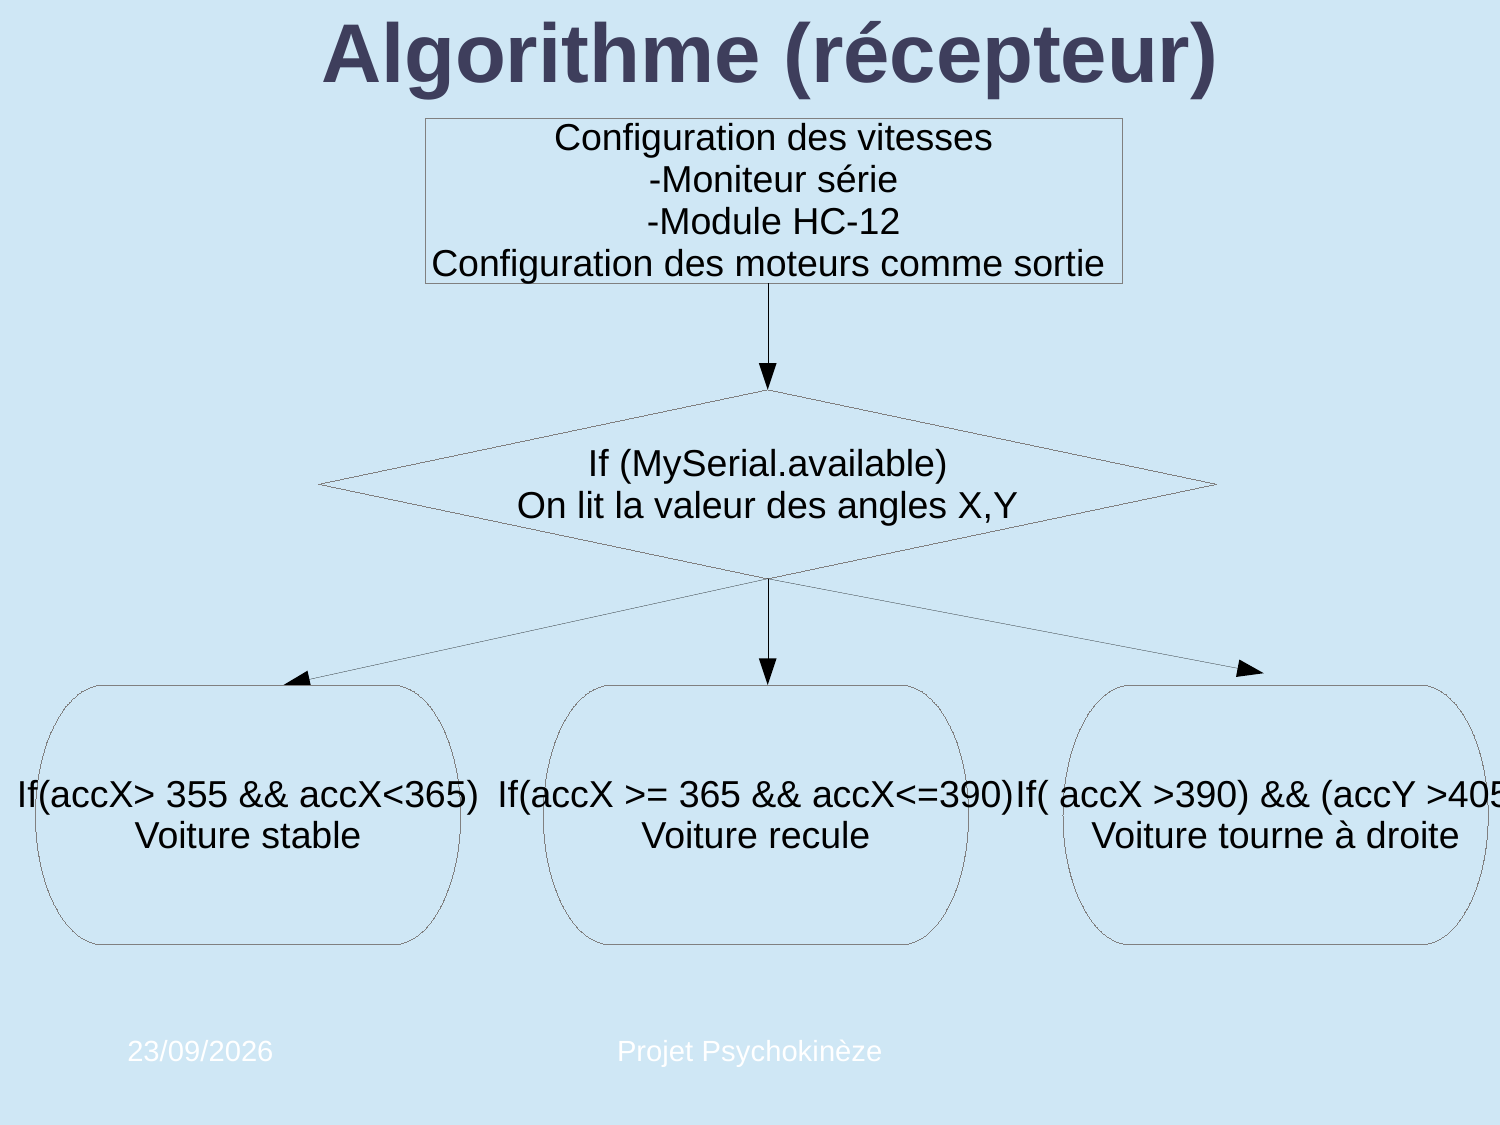

# Algorithme (récepteur)
Configuration des vitesses
 -Moniteur série
-Module HC-12
Configuration des moteurs comme sortie
If (MySerial.available)
On lit la valeur des angles X,Y
If(accX> 355 && accX<365)
Voiture stable
If(accX >= 365 && accX<=390)
Voiture recule
If( accX >390) && (accY >405))
Voiture tourne à droite